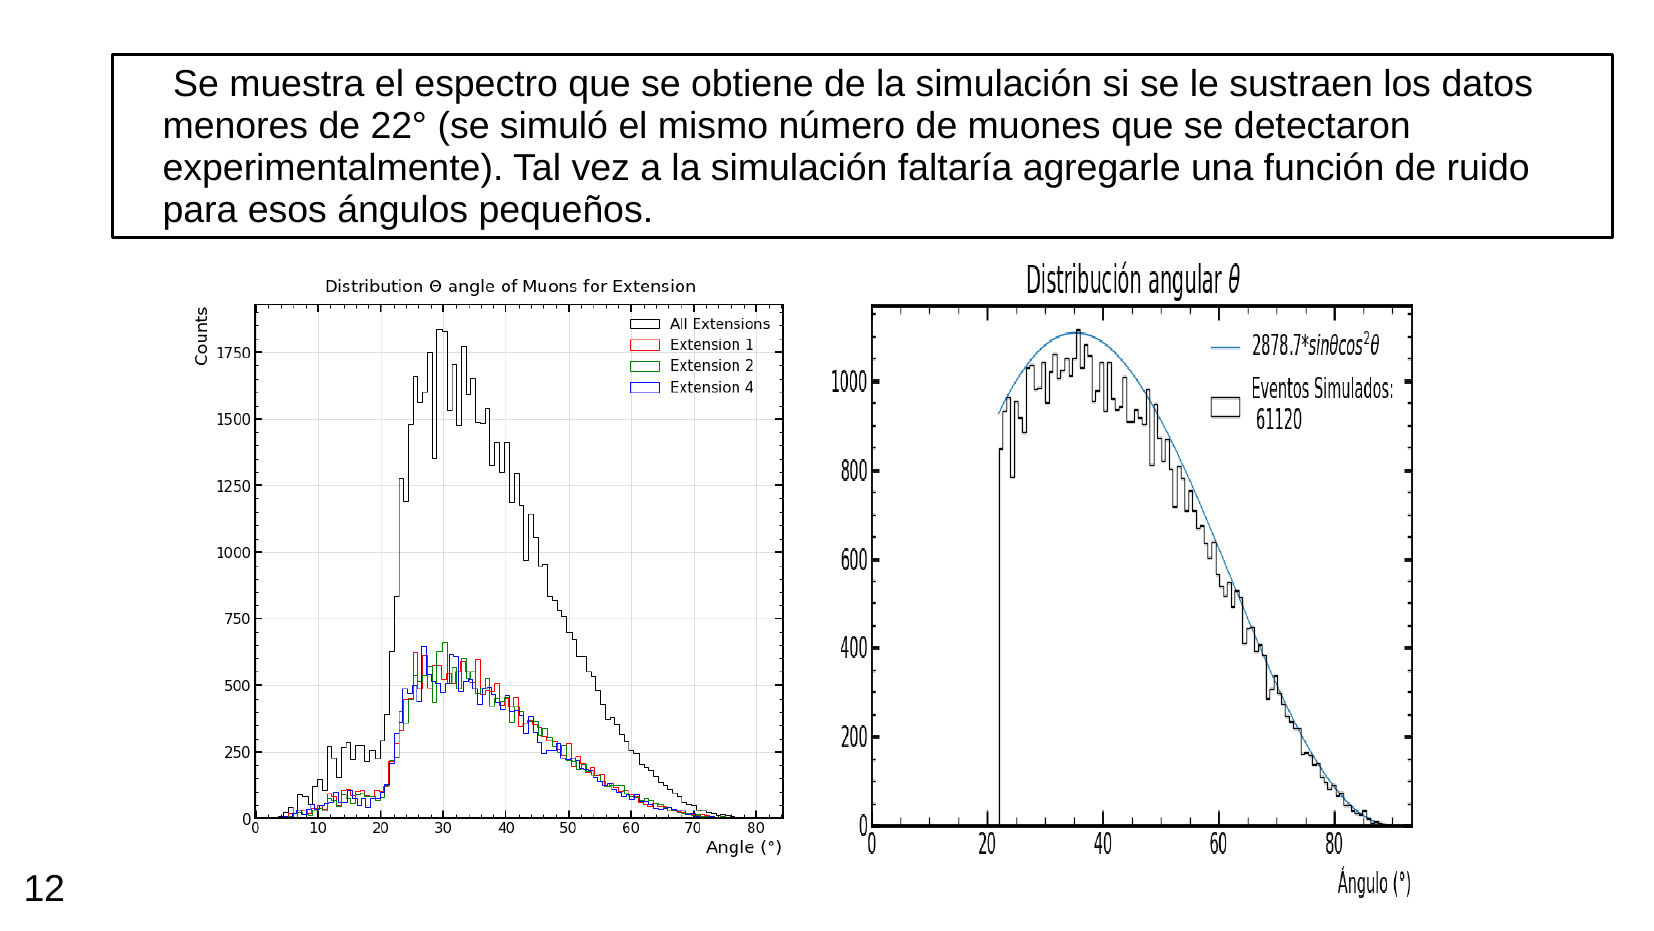

Se muestra el espectro que se obtiene de la simulación si se le sustraen los datos menores de 22° (se simuló el mismo número de muones que se detectaron experimentalmente). Tal vez a la simulación faltaría agregarle una función de ruido para esos ángulos pequeños.